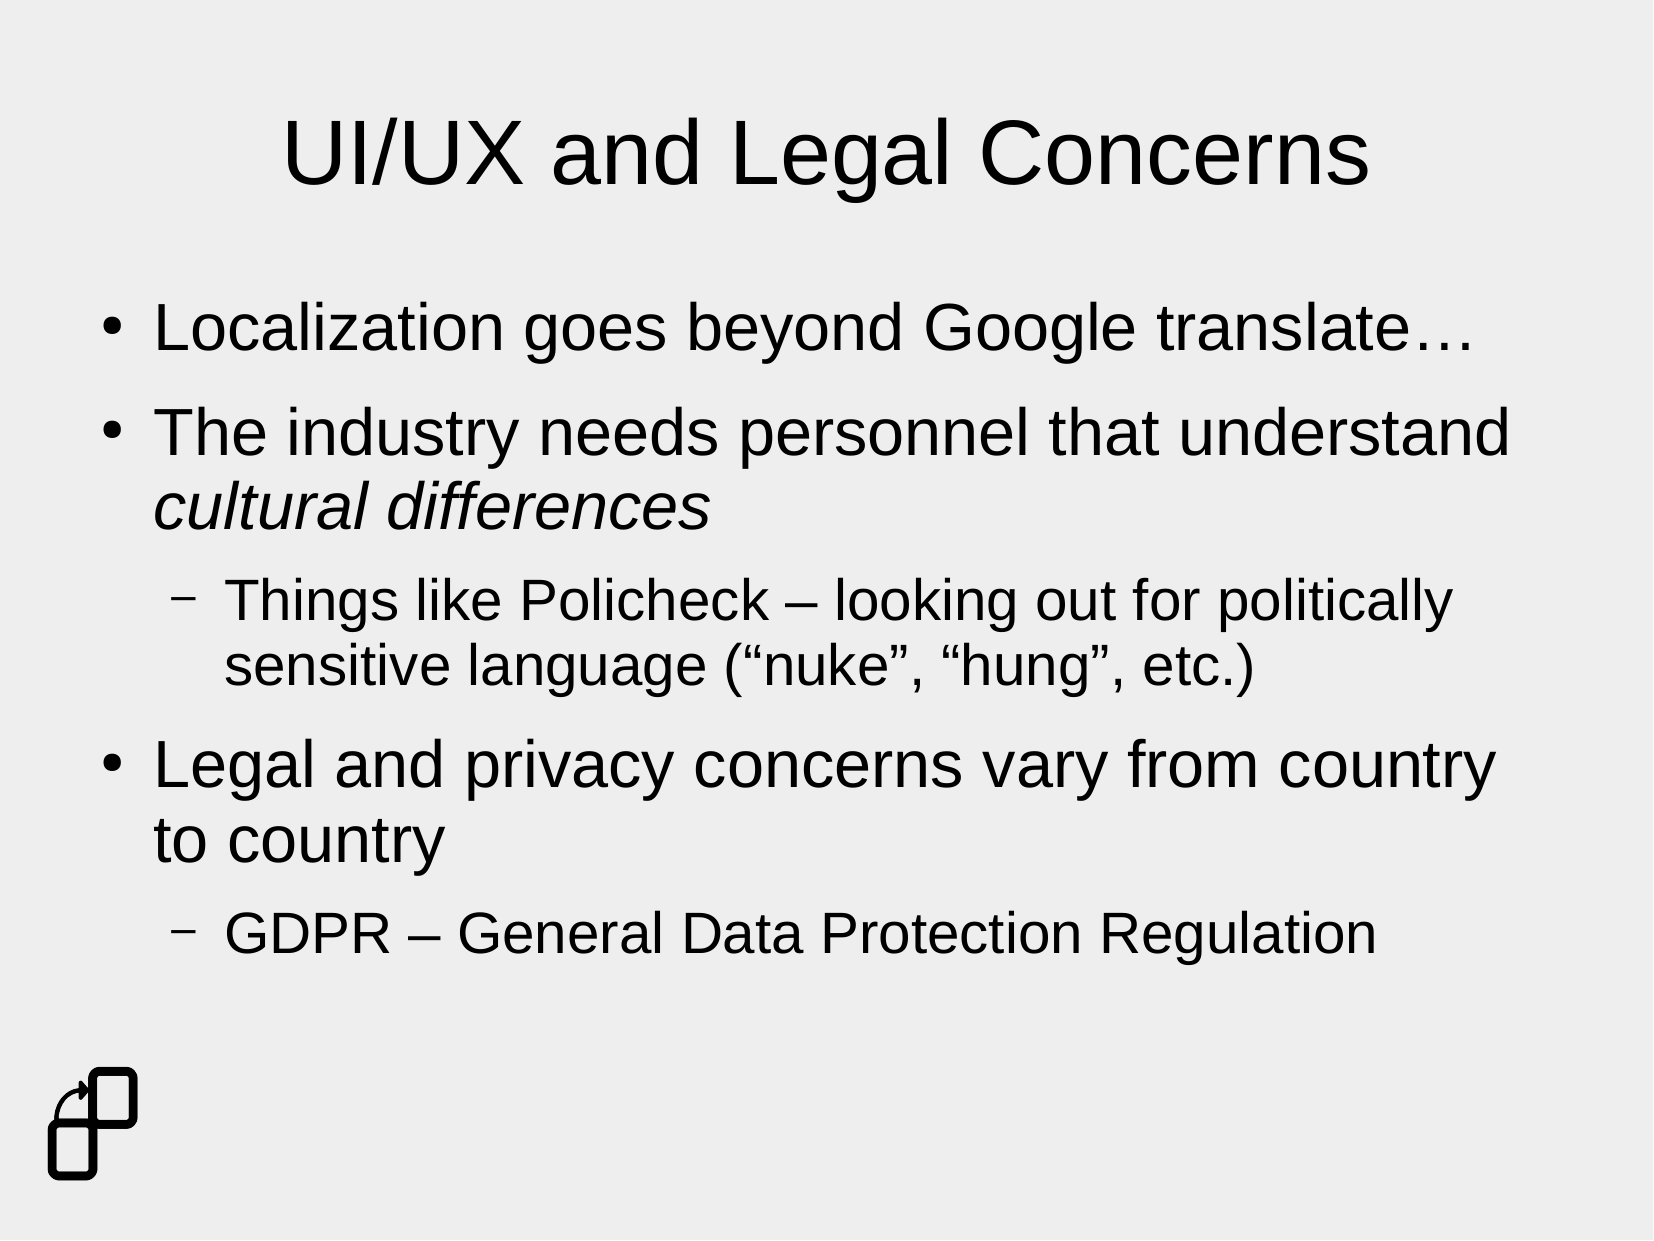

# UI/UX and Legal Concerns
Localization goes beyond Google translate…
The industry needs personnel that understand cultural differences
Things like Policheck – looking out for politically sensitive language (“nuke”, “hung”, etc.)
Legal and privacy concerns vary from country to country
GDPR – General Data Protection Regulation